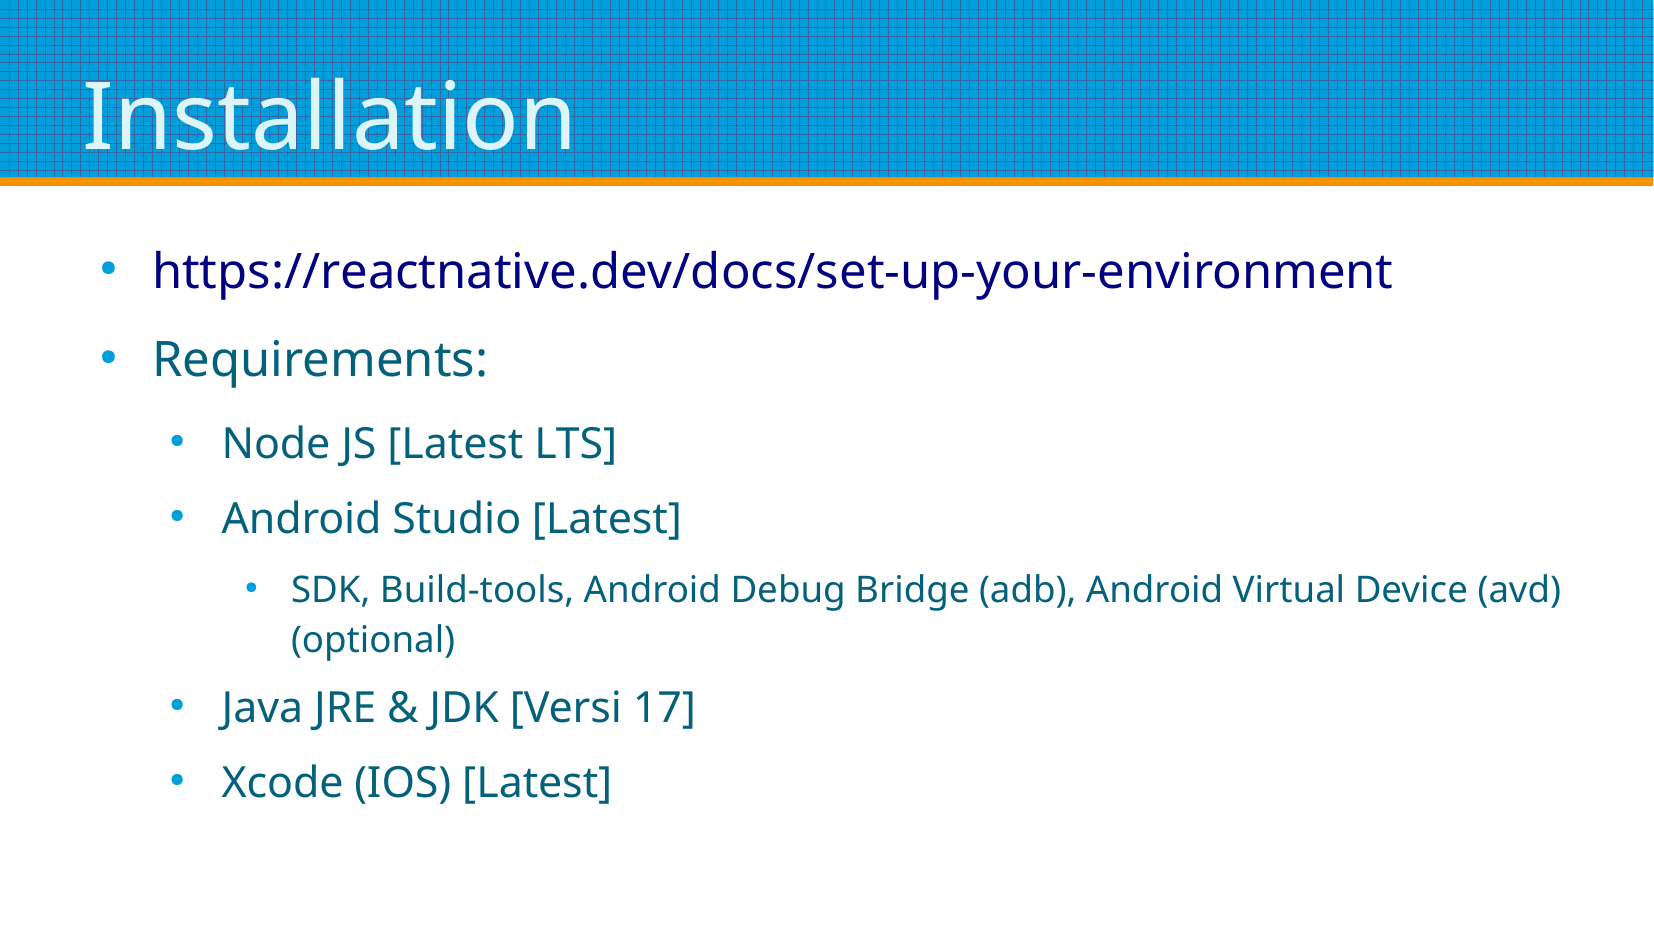

# Installation
https://reactnative.dev/docs/set-up-your-environment
Requirements:
Node JS [Latest LTS]
Android Studio [Latest]
SDK, Build-tools, Android Debug Bridge (adb), Android Virtual Device (avd) (optional)
Java JRE & JDK [Versi 17]
Xcode (IOS) [Latest]